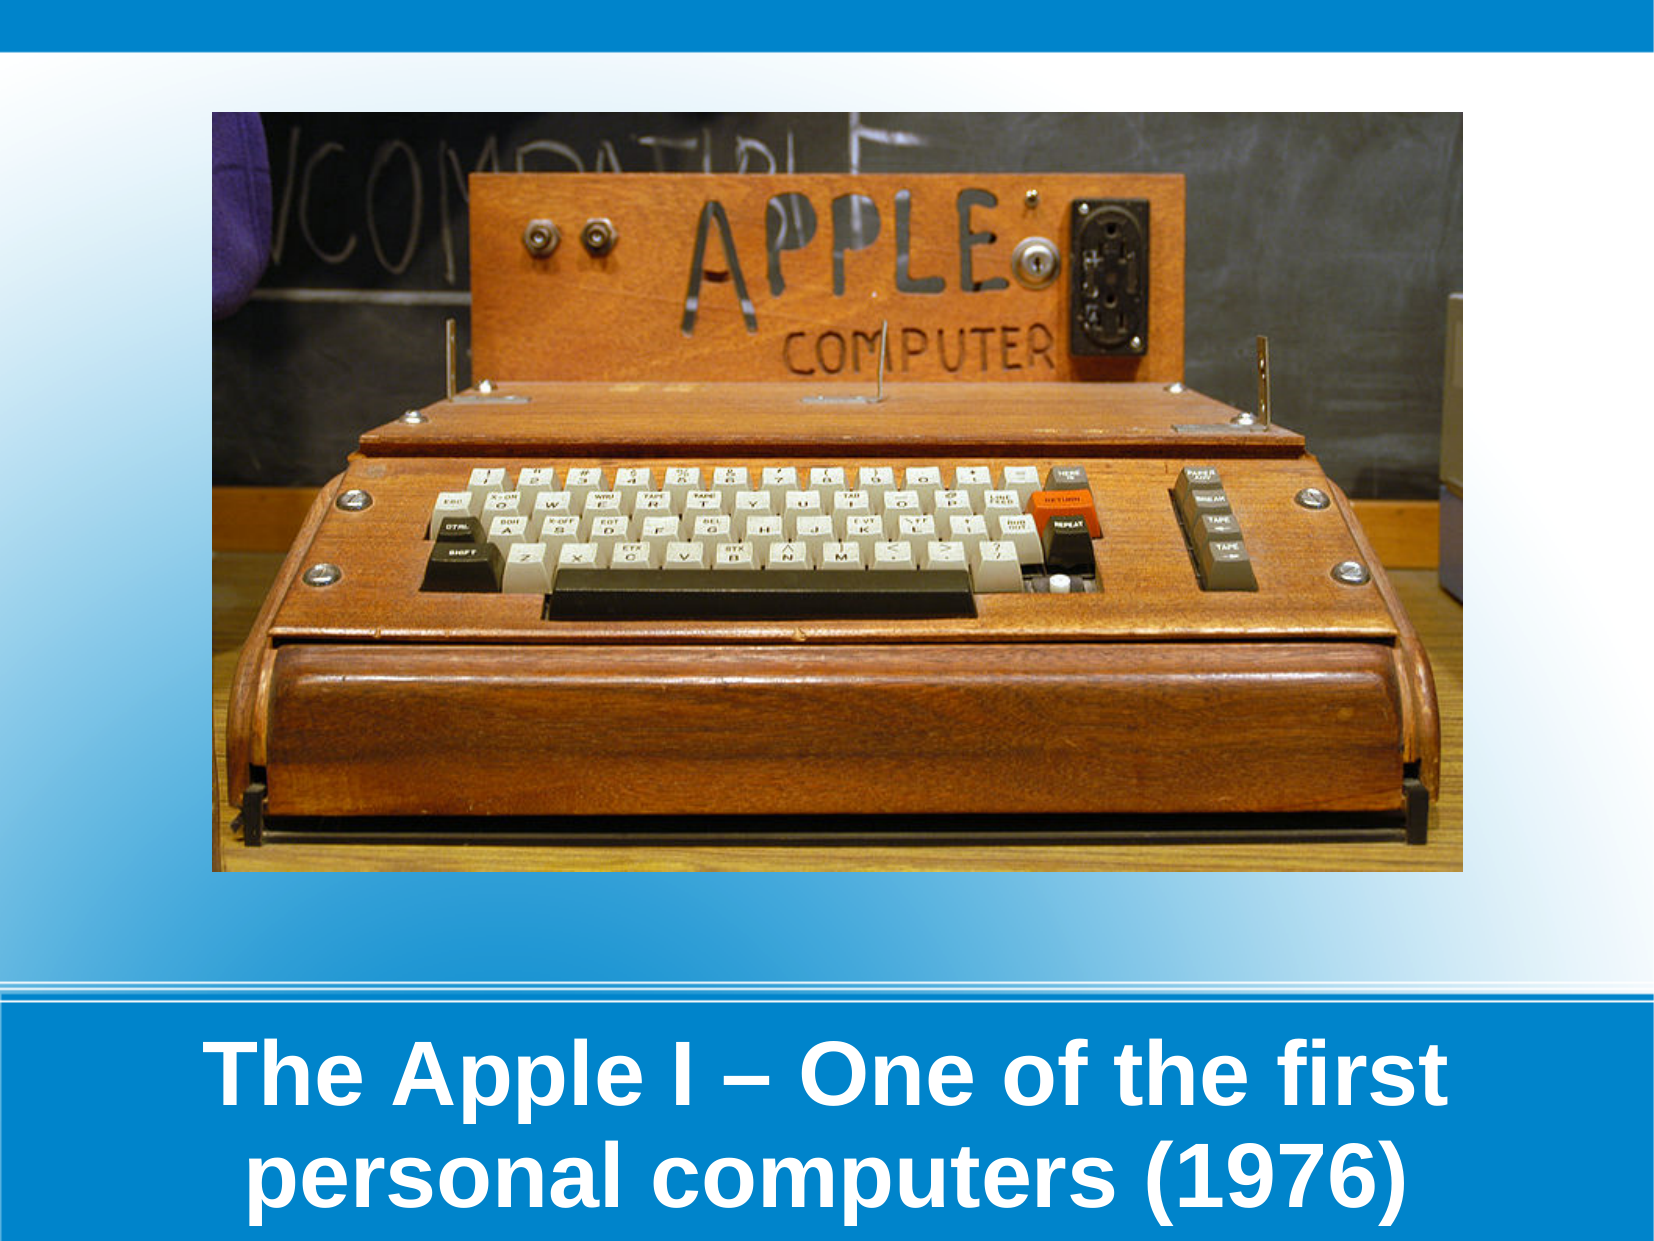

# The Apple I – One of the first personal computers (1976)